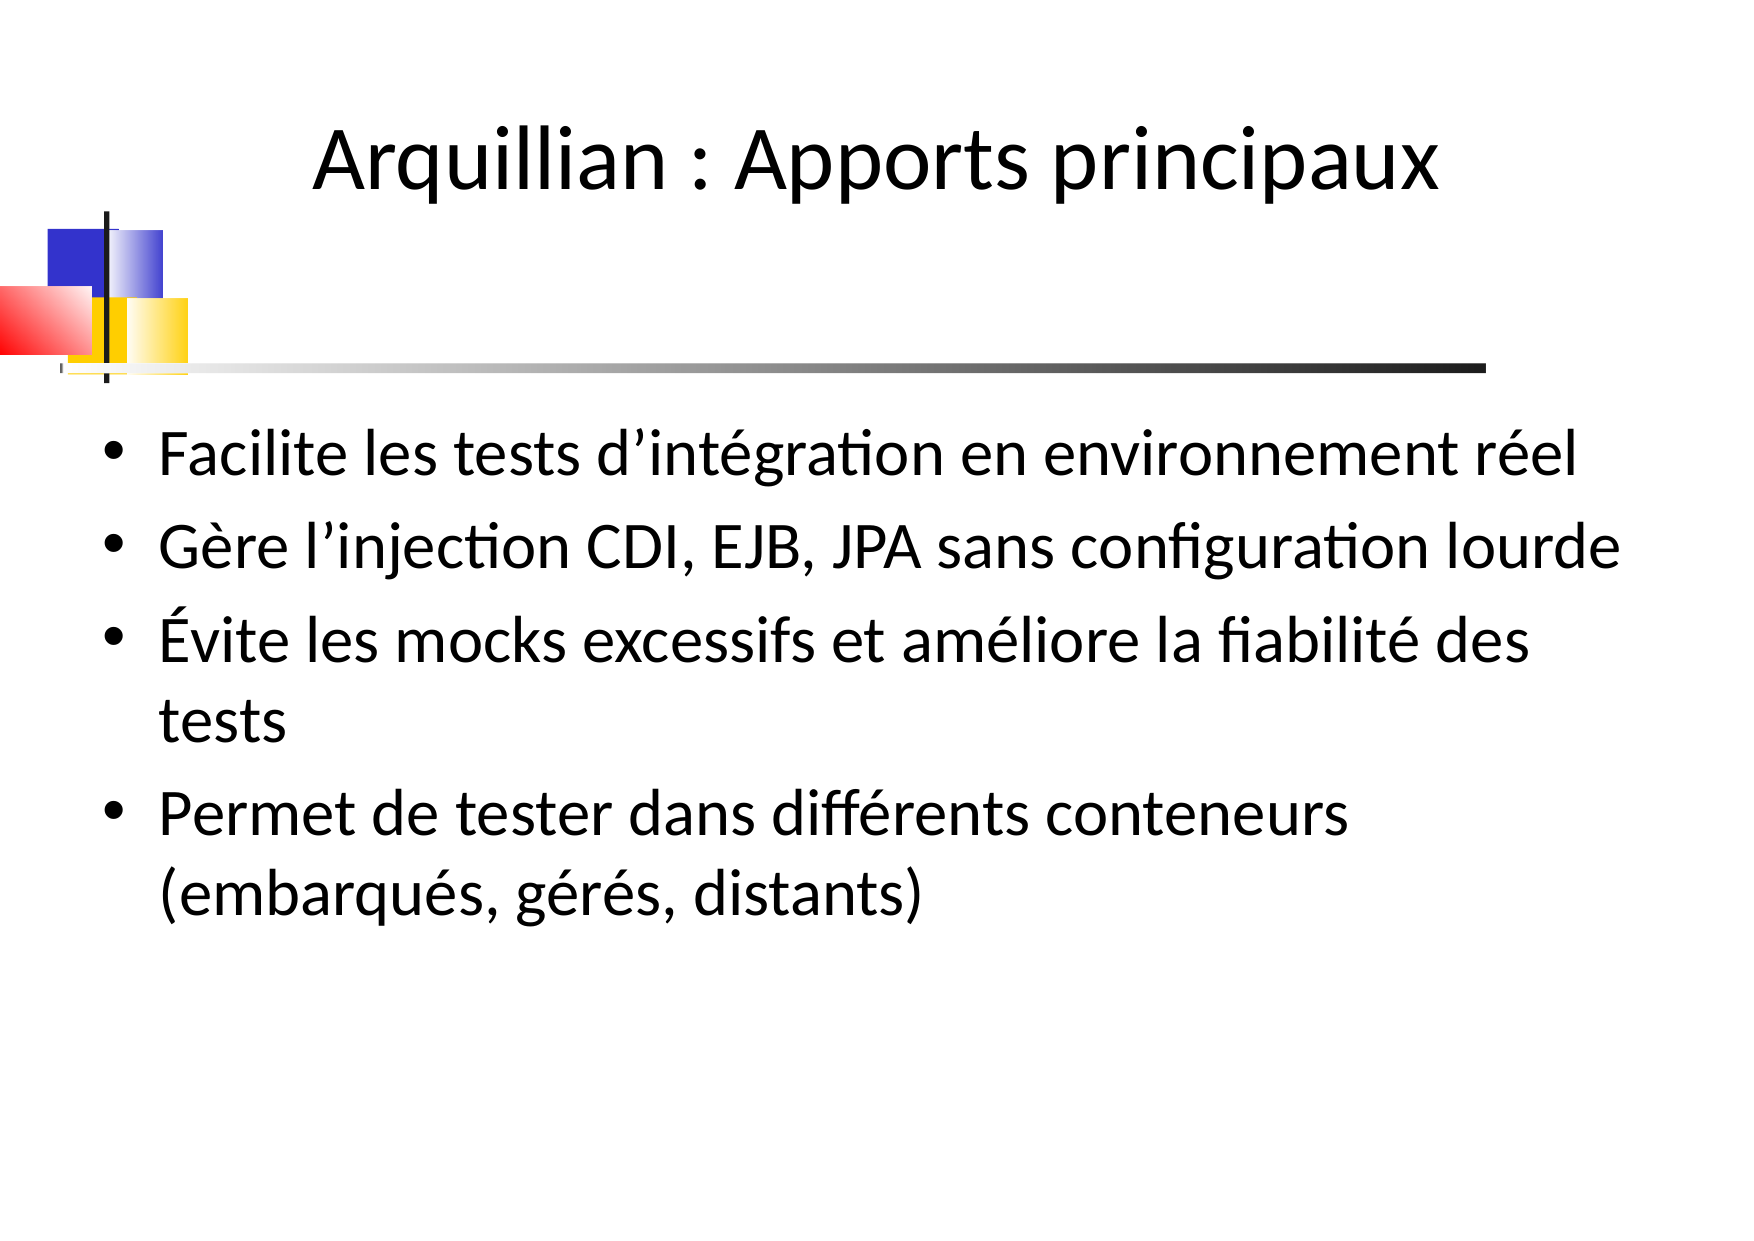

# Arquillian : Apports principaux
Facilite les tests d’intégration en environnement réel
Gère l’injection CDI, EJB, JPA sans configuration lourde
Évite les mocks excessifs et améliore la fiabilité des tests
Permet de tester dans différents conteneurs (embarqués, gérés, distants)